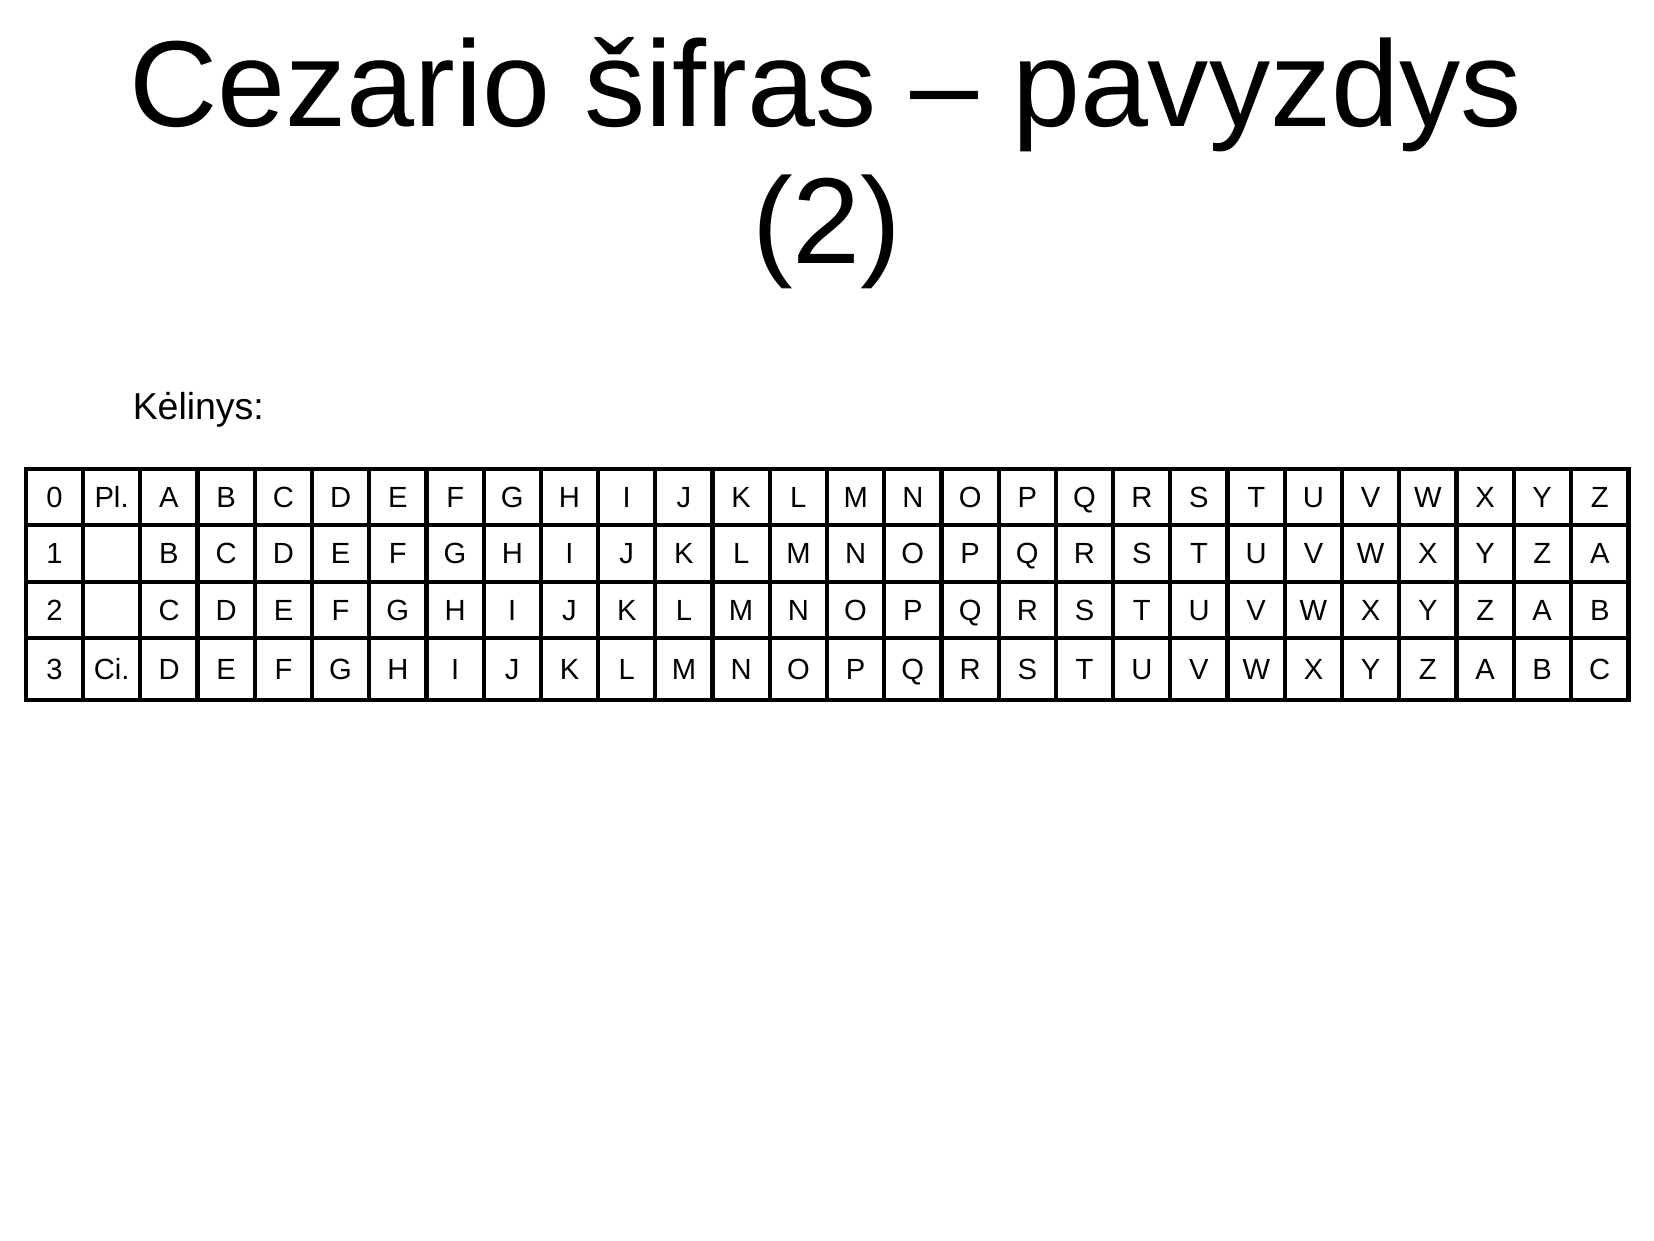

# Cezario šifras – pavyzdys (2)
Kėlinys:
| 0 | Pl. | A | B | C | D | E | F | G | H | I | J | K | L | M | N | O | P | Q | R | S | T | U | V | W | X | Y | Z |
| --- | --- | --- | --- | --- | --- | --- | --- | --- | --- | --- | --- | --- | --- | --- | --- | --- | --- | --- | --- | --- | --- | --- | --- | --- | --- | --- | --- |
| 1 | | B | C | D | E | F | G | H | I | J | K | L | M | N | O | P | Q | R | S | T | U | V | W | X | Y | Z | A |
| 2 | | C | D | E | F | G | H | I | J | K | L | M | N | O | P | Q | R | S | T | U | V | W | X | Y | Z | A | B |
| 3 | Ci. | D | E | F | G | H | I | J | K | L | M | N | O | P | Q | R | S | T | U | V | W | X | Y | Z | A | B | C |